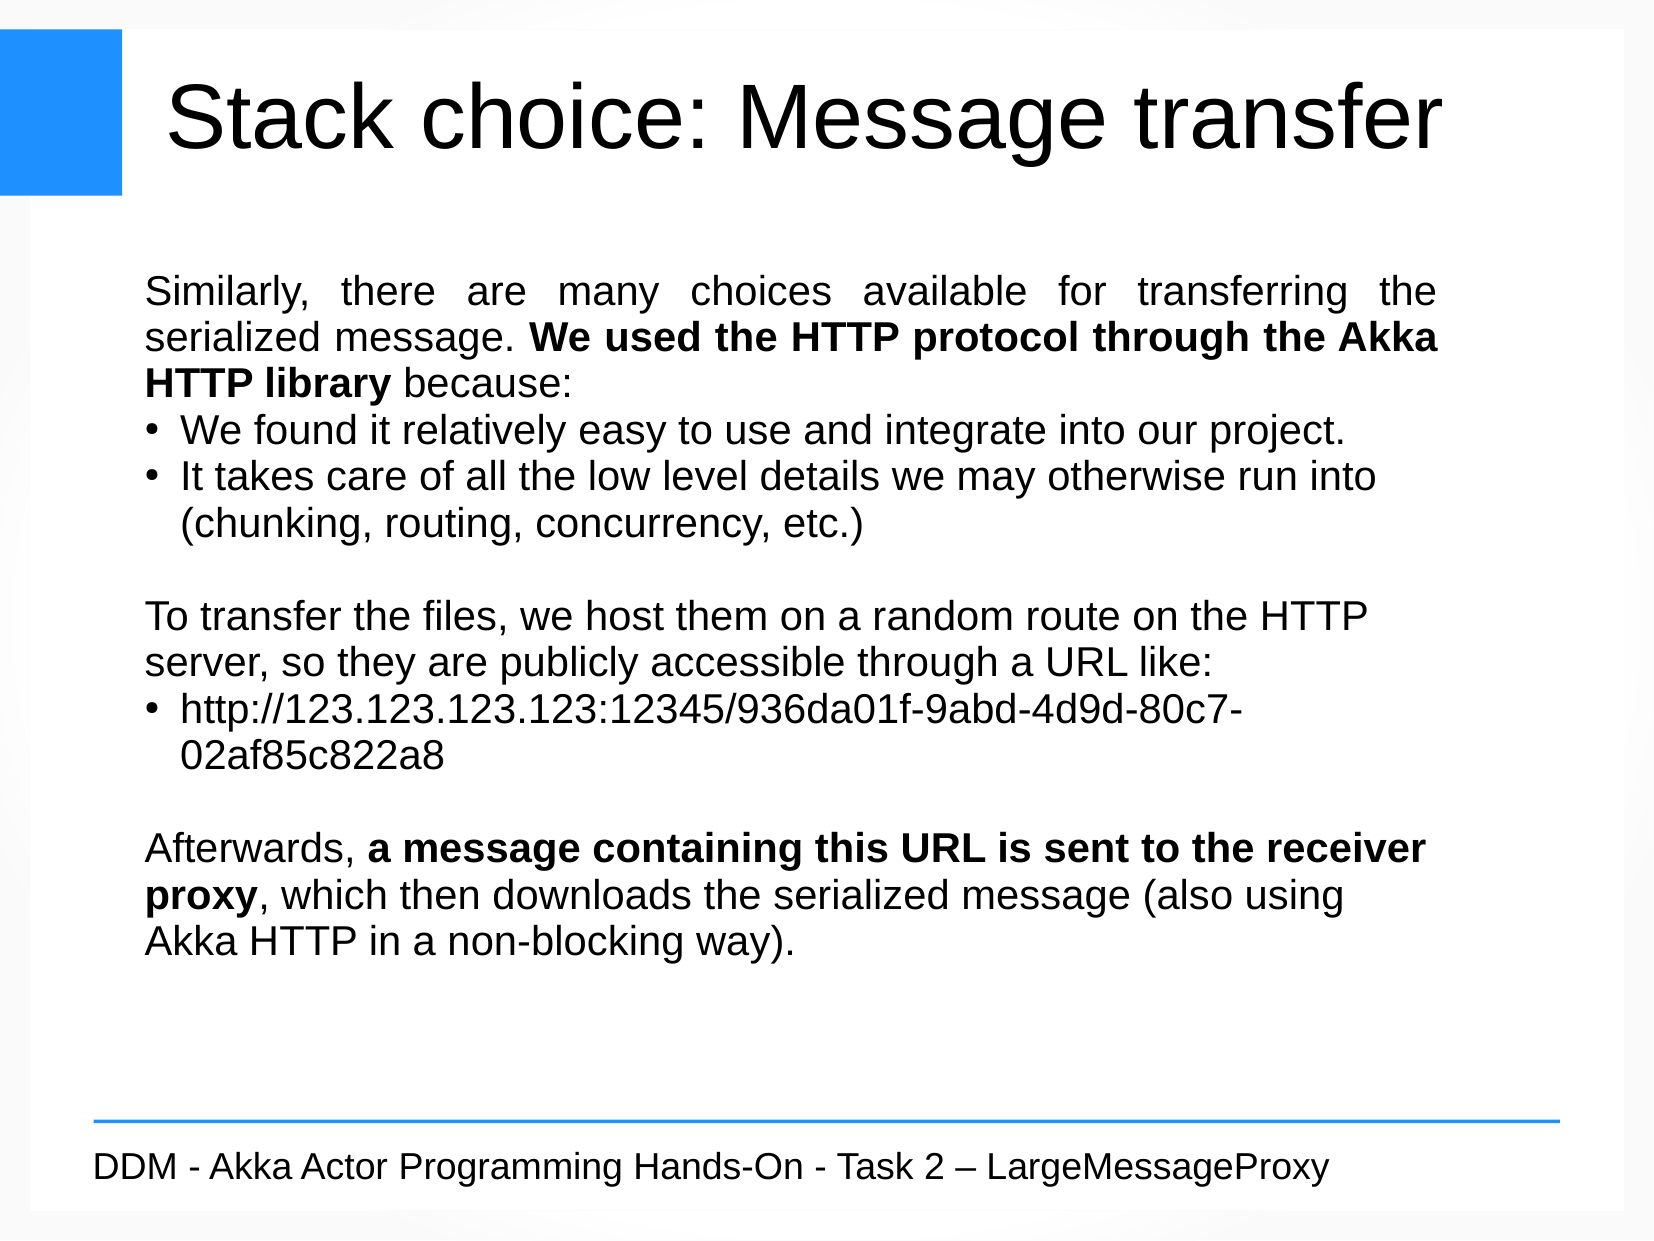

# Stack choice: Message transfer
Similarly, there are many choices available for transferring the serialized message. We used the HTTP protocol through the Akka HTTP library because:
We found it relatively easy to use and integrate into our project.
It takes care of all the low level details we may otherwise run into (chunking, routing, concurrency, etc.)
To transfer the files, we host them on a random route on the HTTP server, so they are publicly accessible through a URL like:
http://123.123.123.123:12345/936da01f-9abd-4d9d-80c7-02af85c822a8
Afterwards, a message containing this URL is sent to the receiver proxy, which then downloads the serialized message (also using Akka HTTP in a non-blocking way).
DDM - Akka Actor Programming Hands-On - Task 2 – LargeMessageProxy